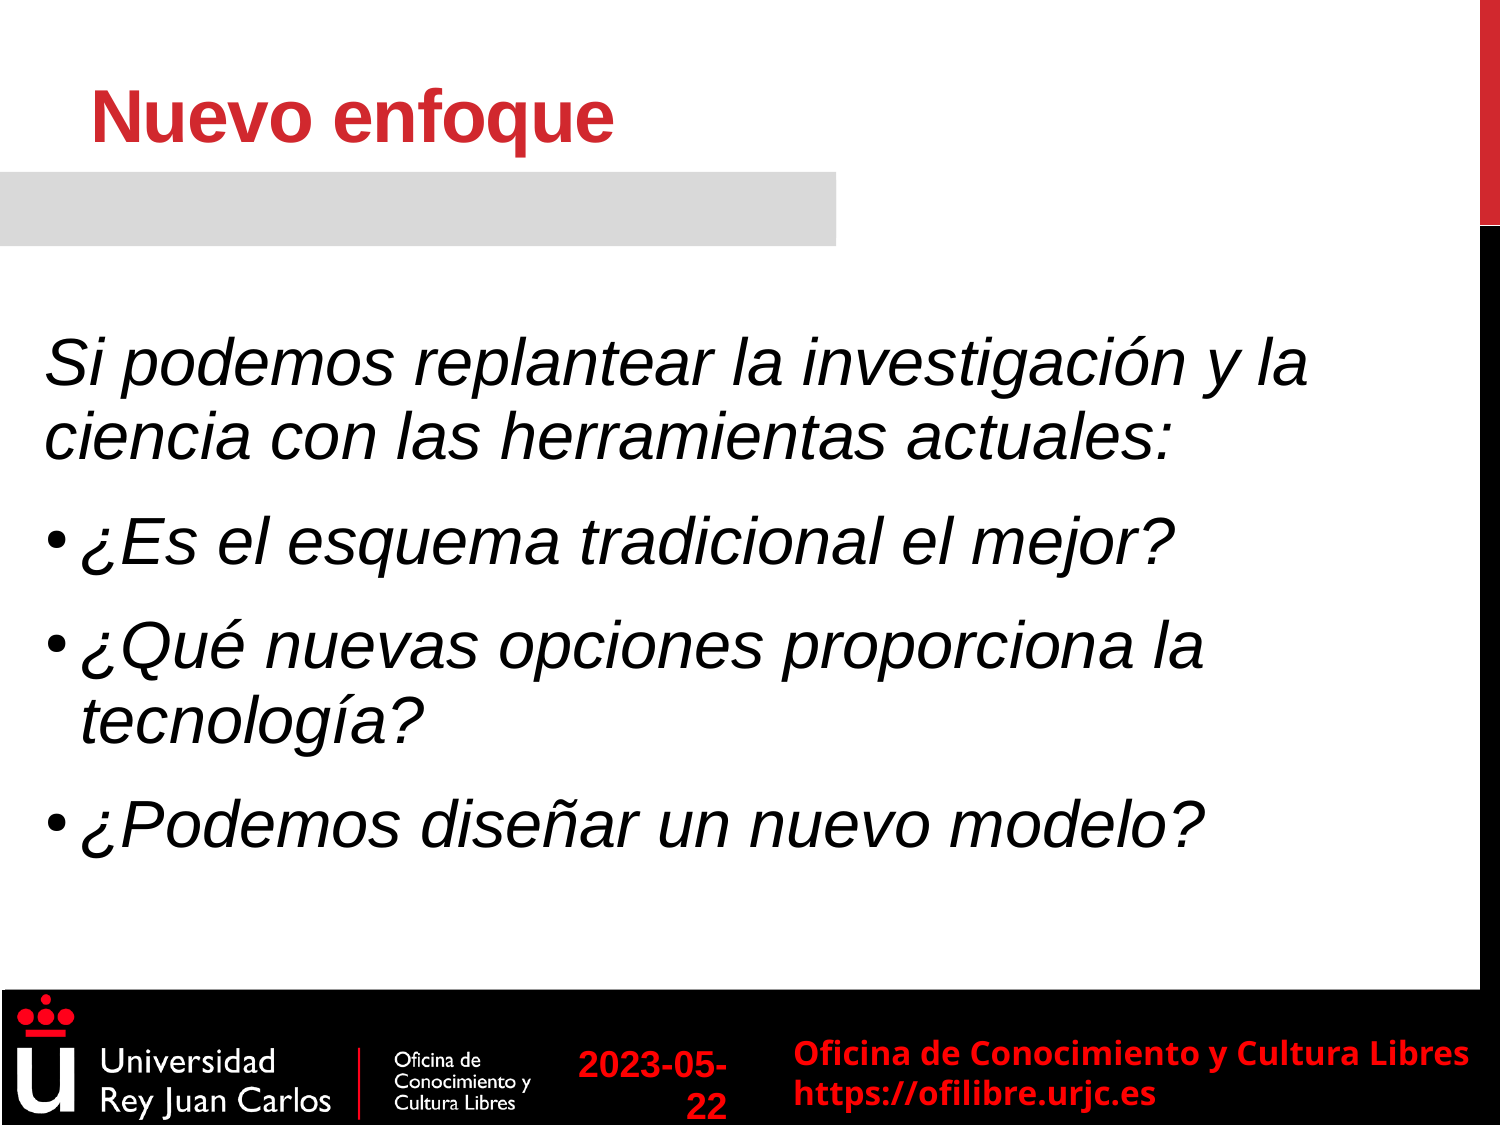

#
	Nuevo enfoque
Si podemos replantear la investigación y la ciencia con las herramientas actuales:
¿Es el esquema tradicional el mejor?
¿Qué nuevas opciones proporciona la tecnología?
¿Podemos diseñar un nuevo modelo?